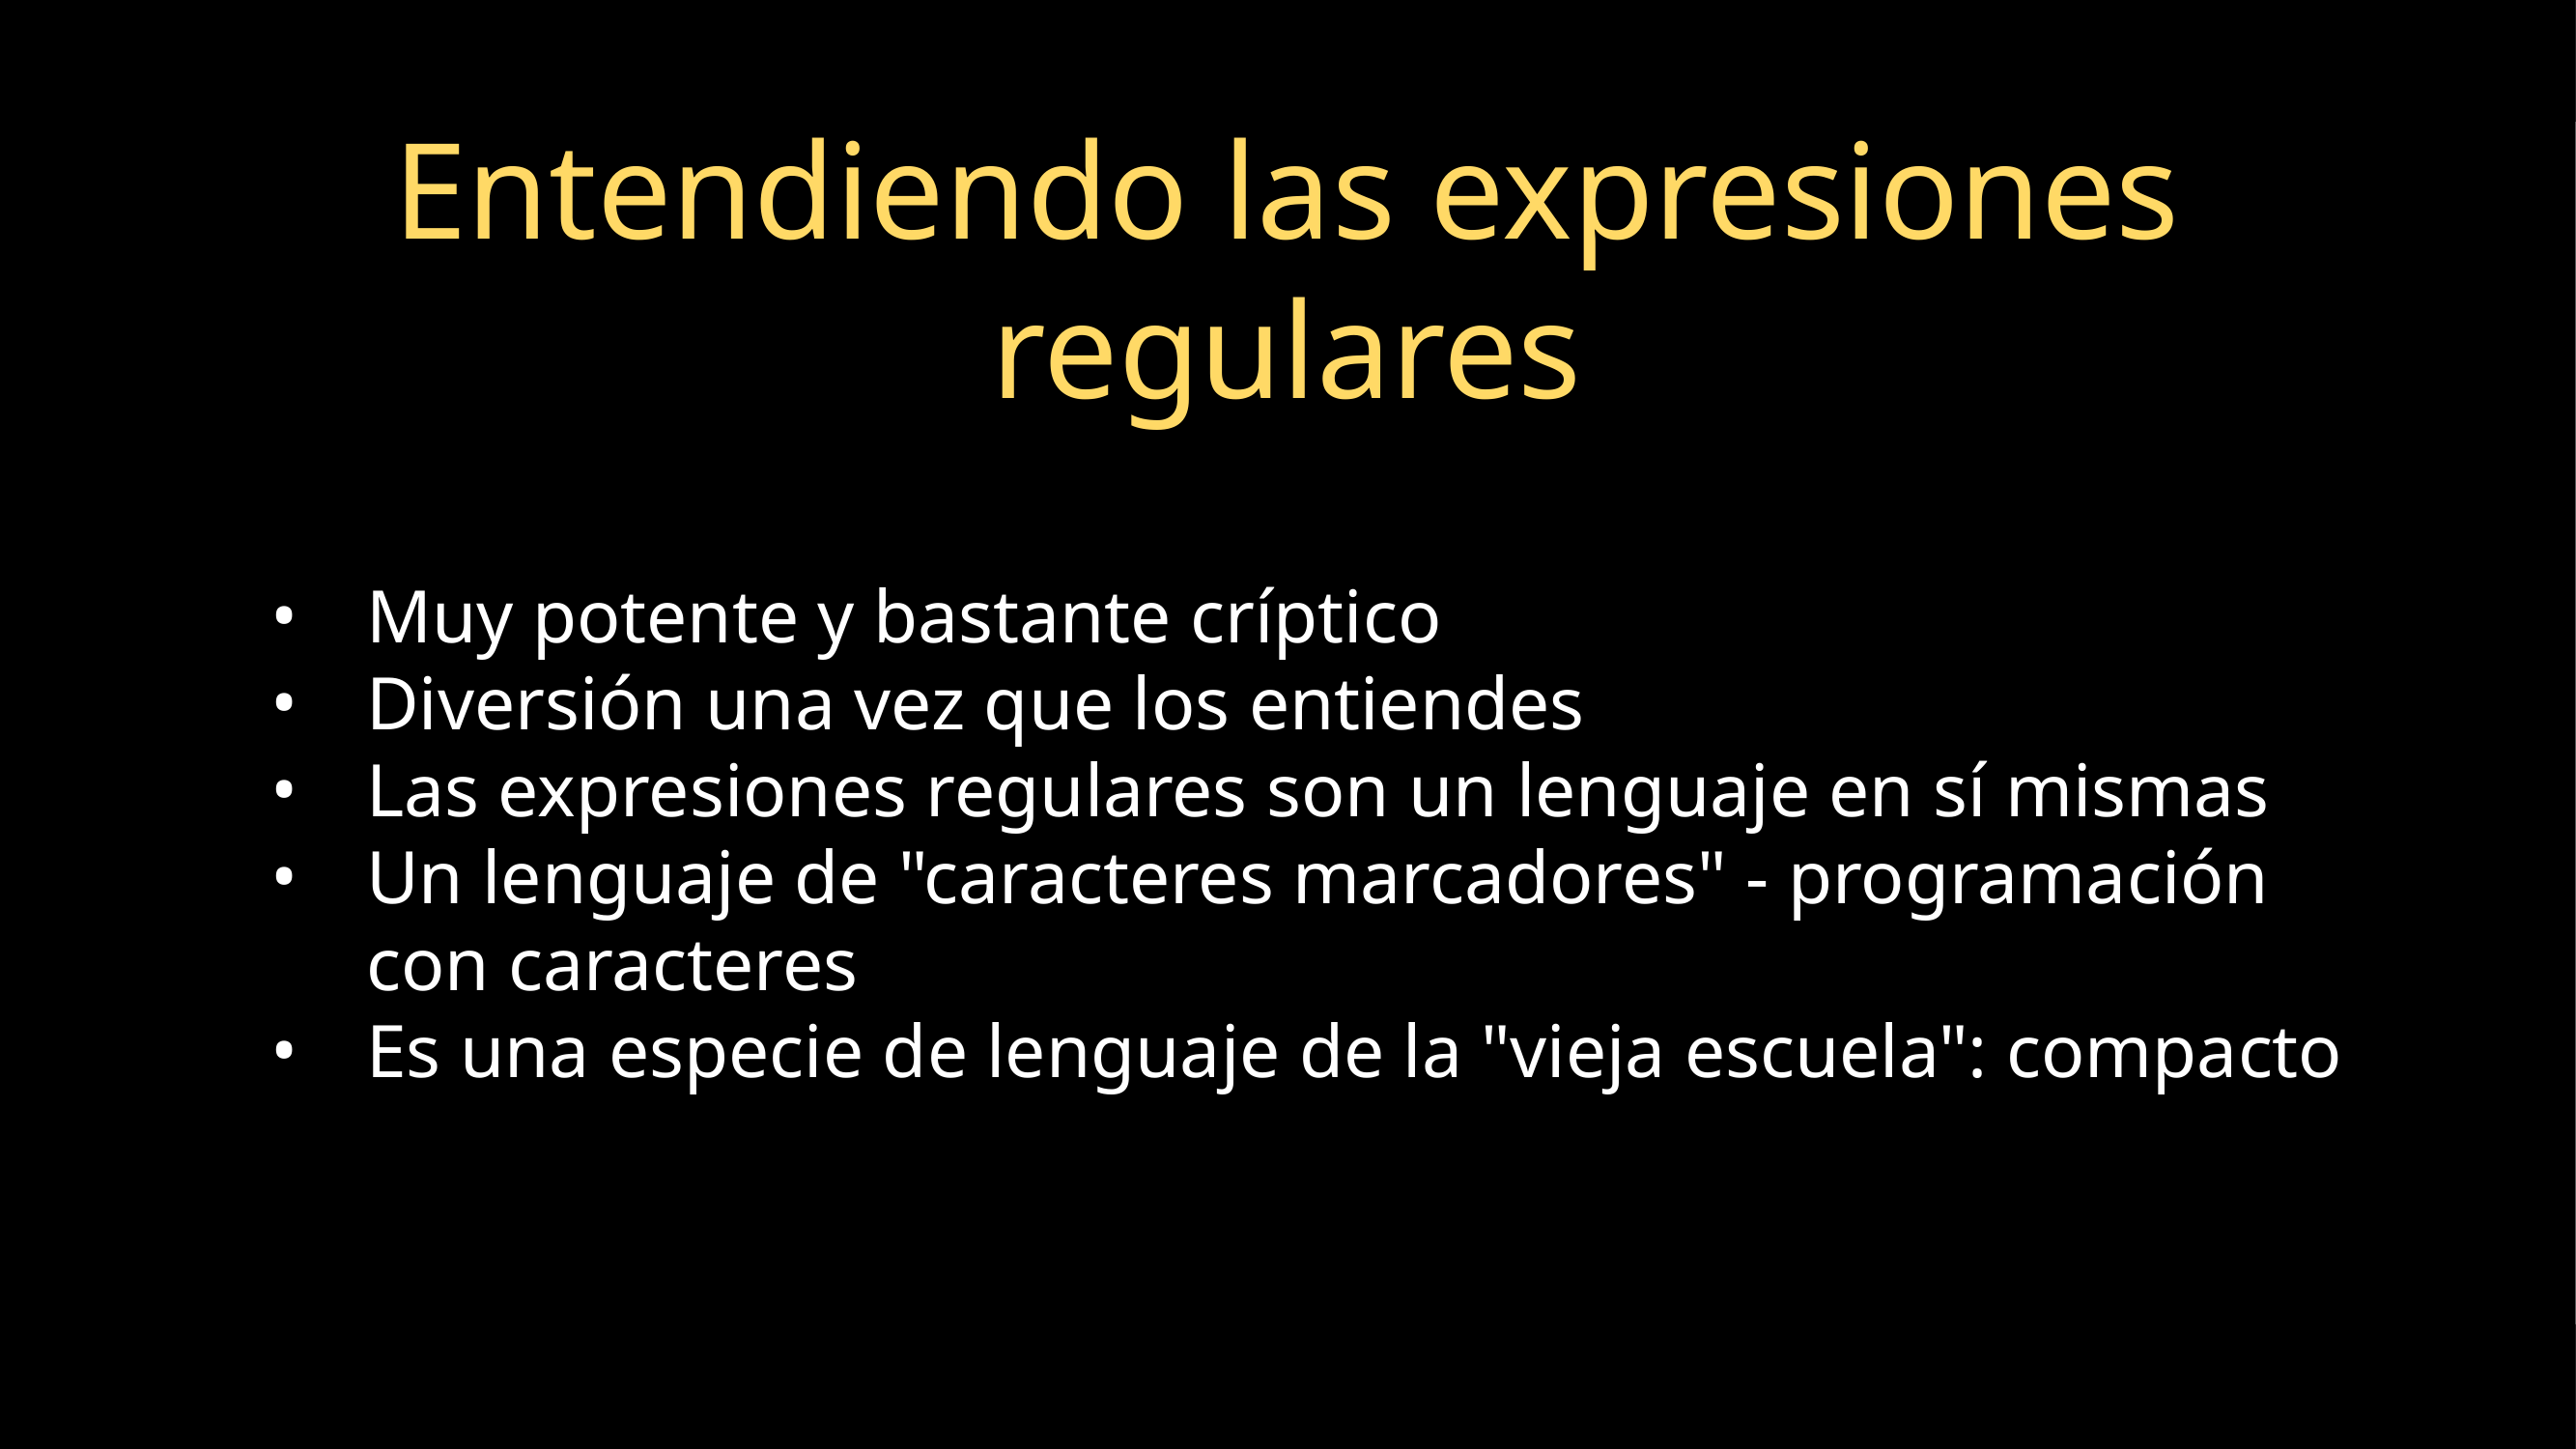

# Entendiendo las expresiones regulares
Muy potente y bastante críptico
Diversión una vez que los entiendes
Las expresiones regulares son un lenguaje en sí mismas
Un lenguaje de "caracteres marcadores" - programación con caracteres
Es una especie de lenguaje de la "vieja escuela": compacto